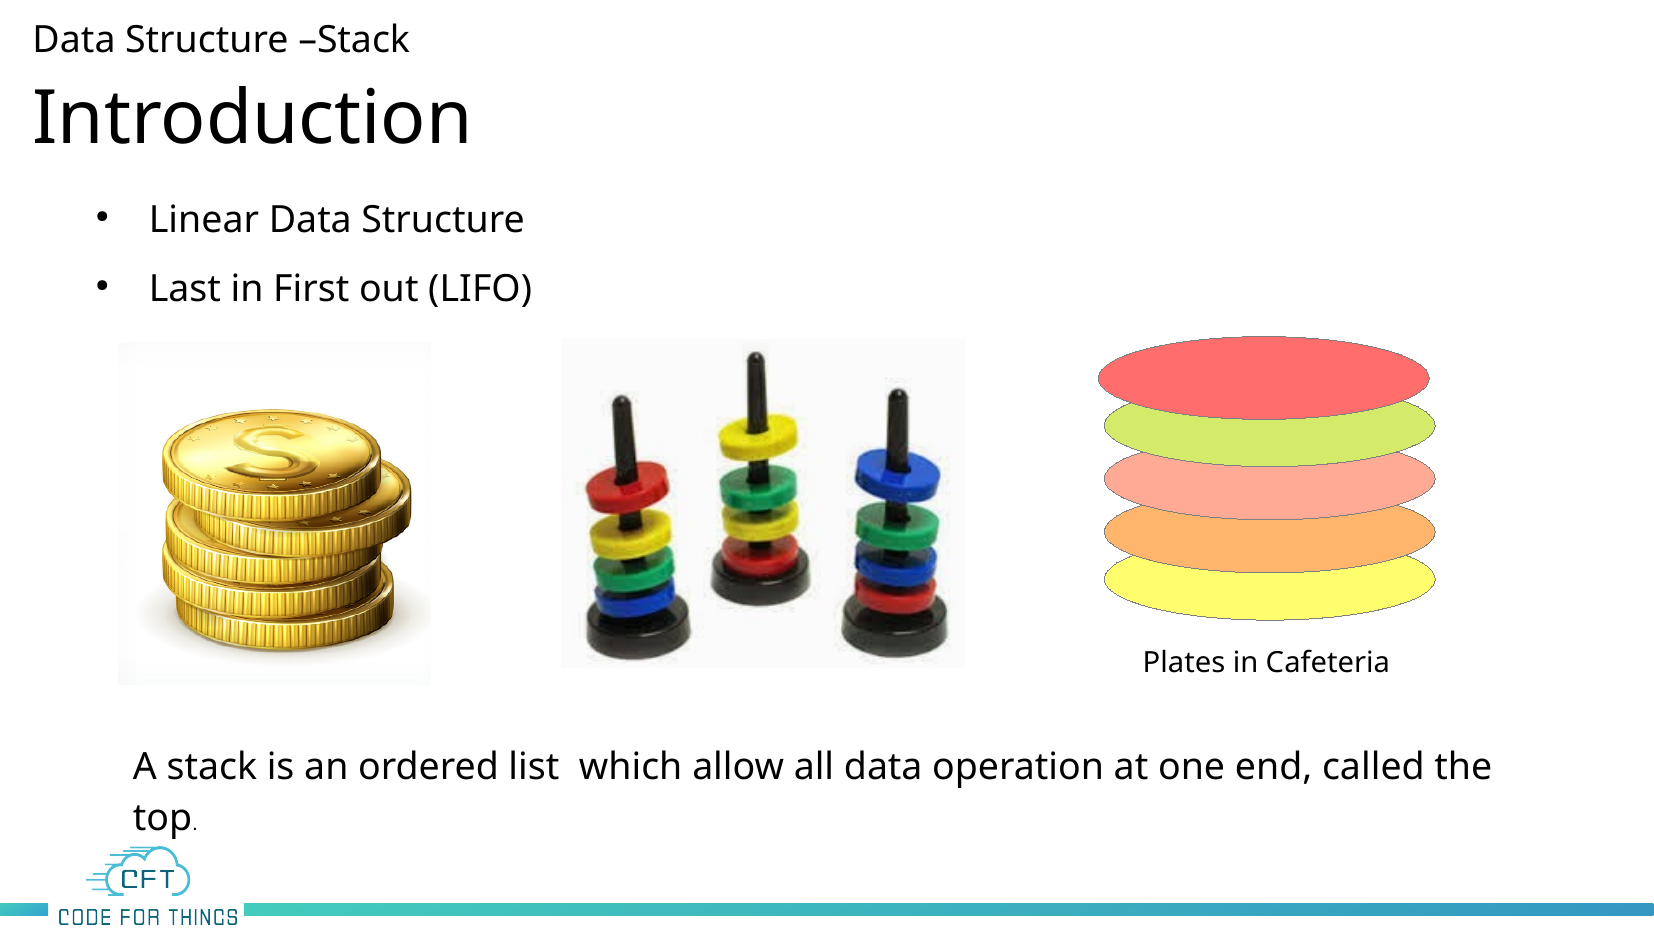

# Data Structure –Stack Introduction
Linear Data Structure
Last in First out (LIFO)
Plates in Cafeteria
A stack is an ordered list which allow all data operation at one end, called the top.